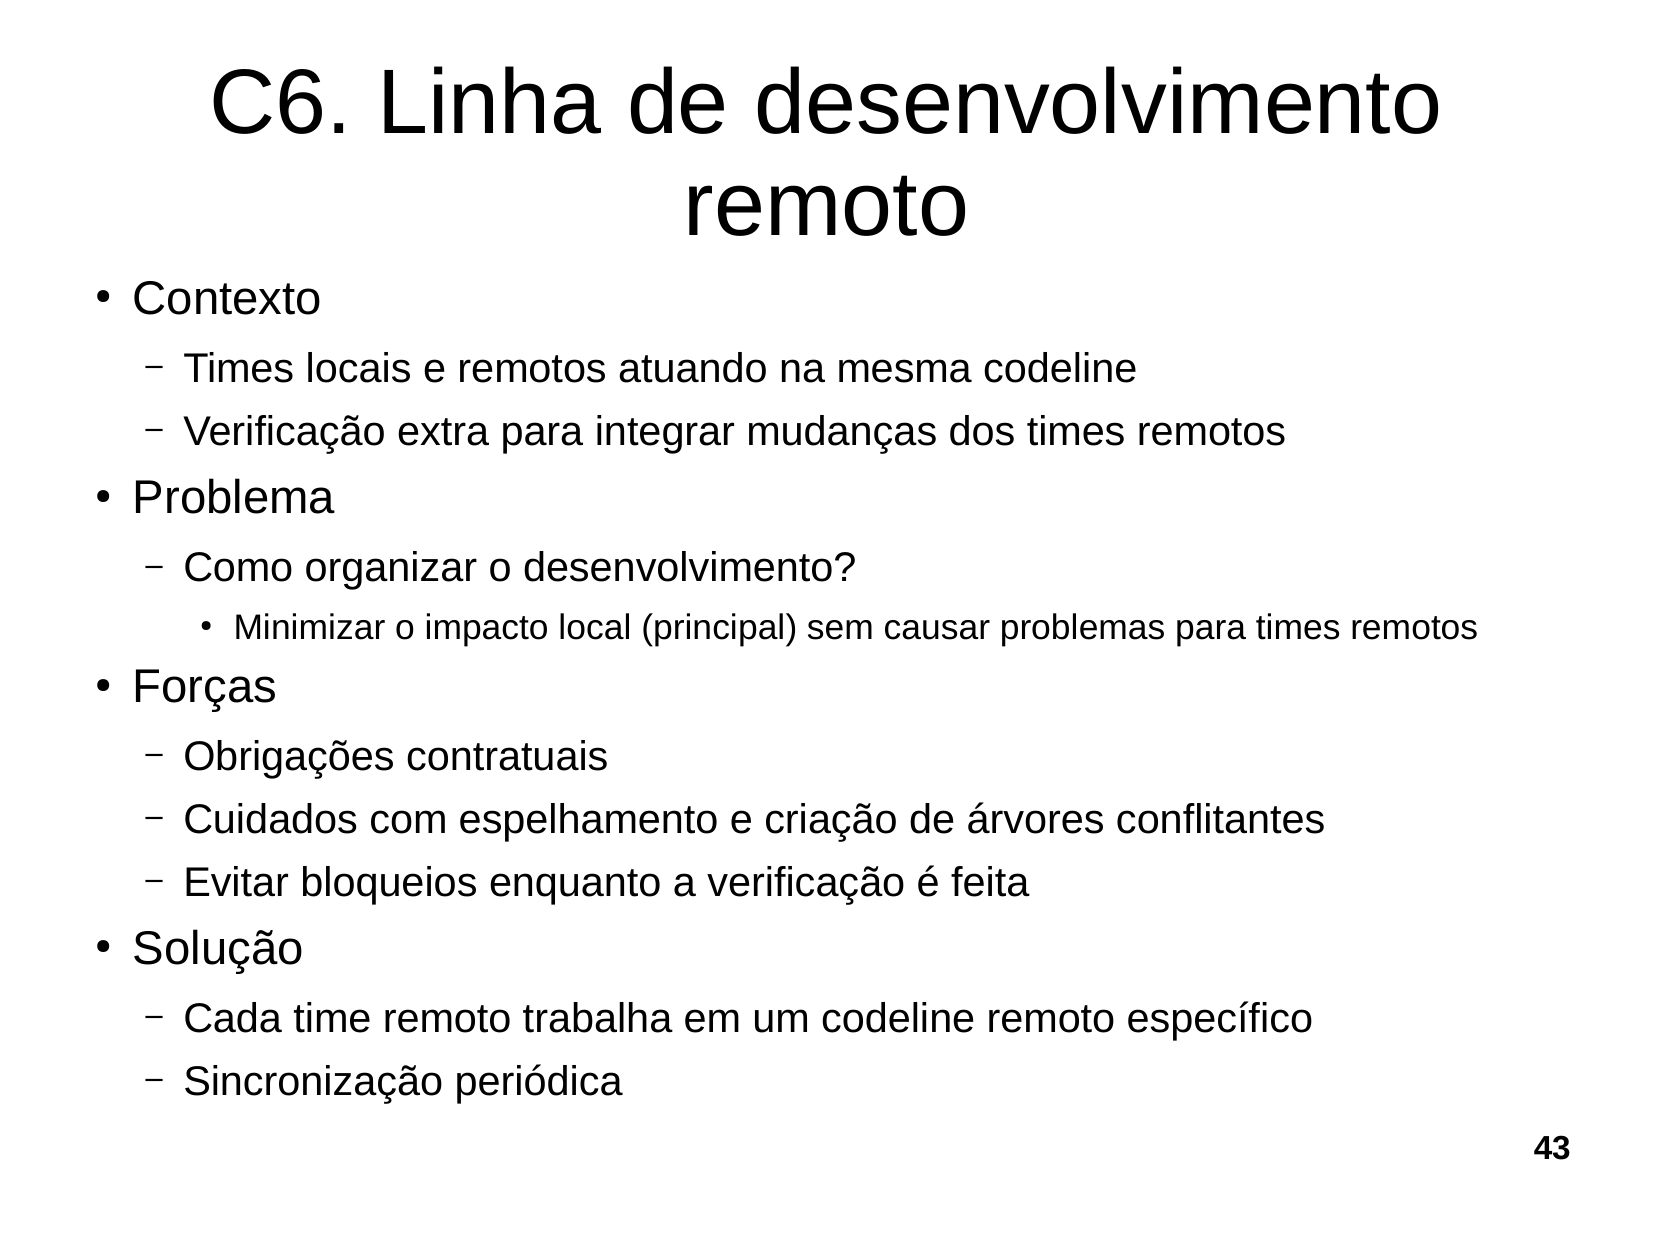

# C6. Linha de desenvolvimento remoto
Contexto
Times locais e remotos atuando na mesma codeline
Verificação extra para integrar mudanças dos times remotos
Problema
Como organizar o desenvolvimento?
Minimizar o impacto local (principal) sem causar problemas para times remotos
Forças
Obrigações contratuais
Cuidados com espelhamento e criação de árvores conflitantes
Evitar bloqueios enquanto a verificação é feita
Solução
Cada time remoto trabalha em um codeline remoto específico
Sincronização periódica
43